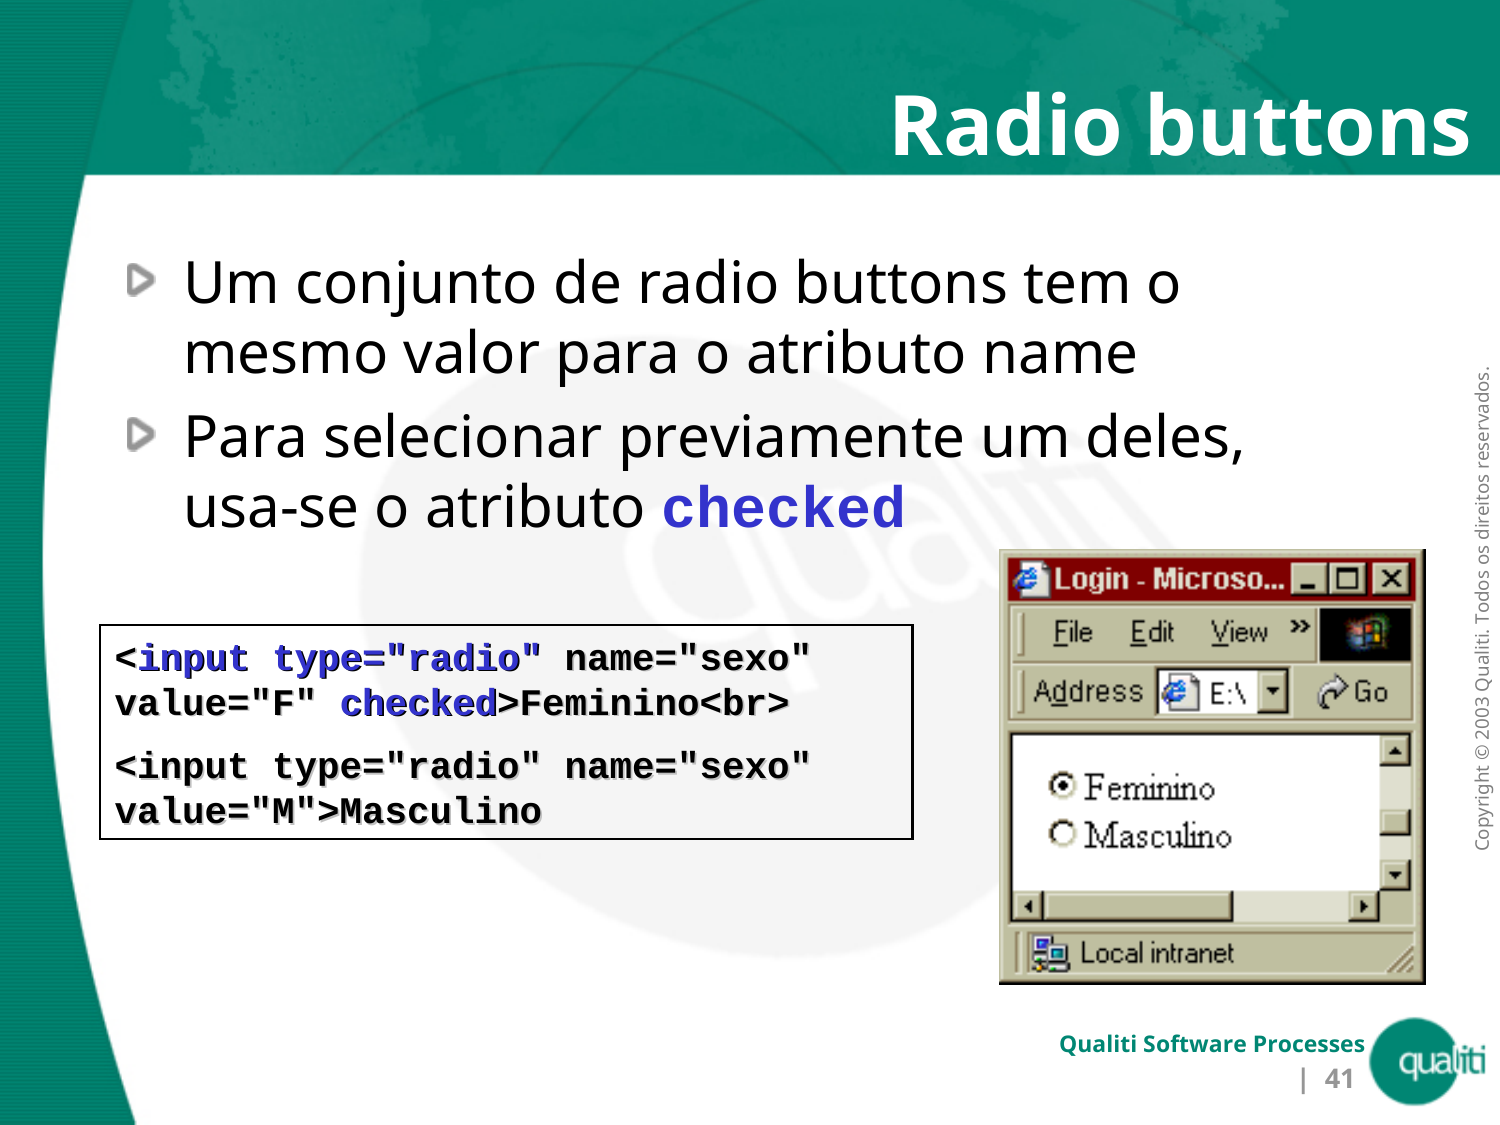

# Radio buttons
Um conjunto de radio buttons tem o mesmo valor para o atributo name
Para selecionar previamente um deles, usa-se o atributo checked
<input type="radio" name="sexo" value="F" checked>Feminino<br>
<input type="radio" name="sexo" value="M">Masculino